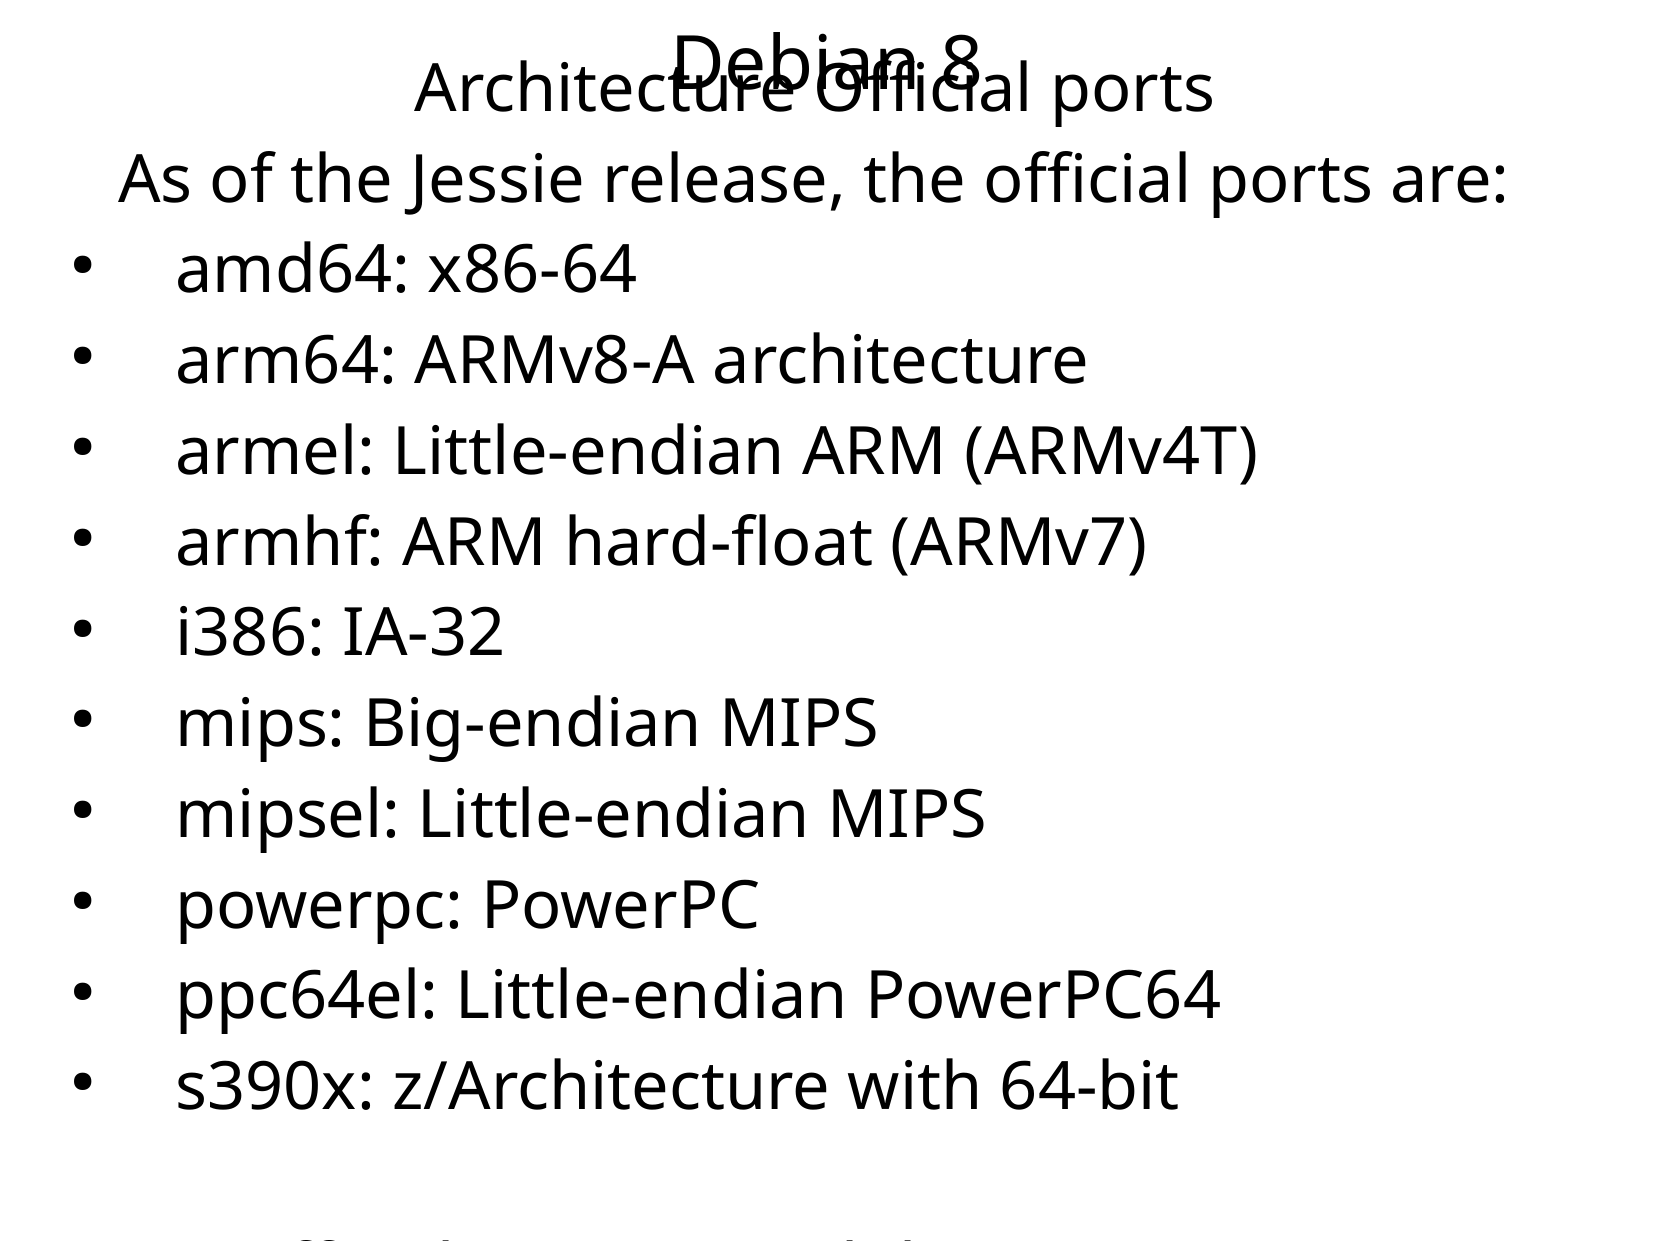

# Debian 8
Architecture Official ports
As of the Jessie release, the official ports are:
 amd64: x86-64
 arm64: ARMv8-A architecture
 armel: Little-endian ARM (ARMv4T)
 armhf: ARM hard-float (ARMv7)
 i386: IA-32
 mips: Big-endian MIPS
 mipsel: Little-endian MIPS
 powerpc: PowerPC
 ppc64el: Little-endian PowerPC64
 s390x: z/Architecture with 64-bit
12 unofficial ports DEC Alpha, PA-RISC